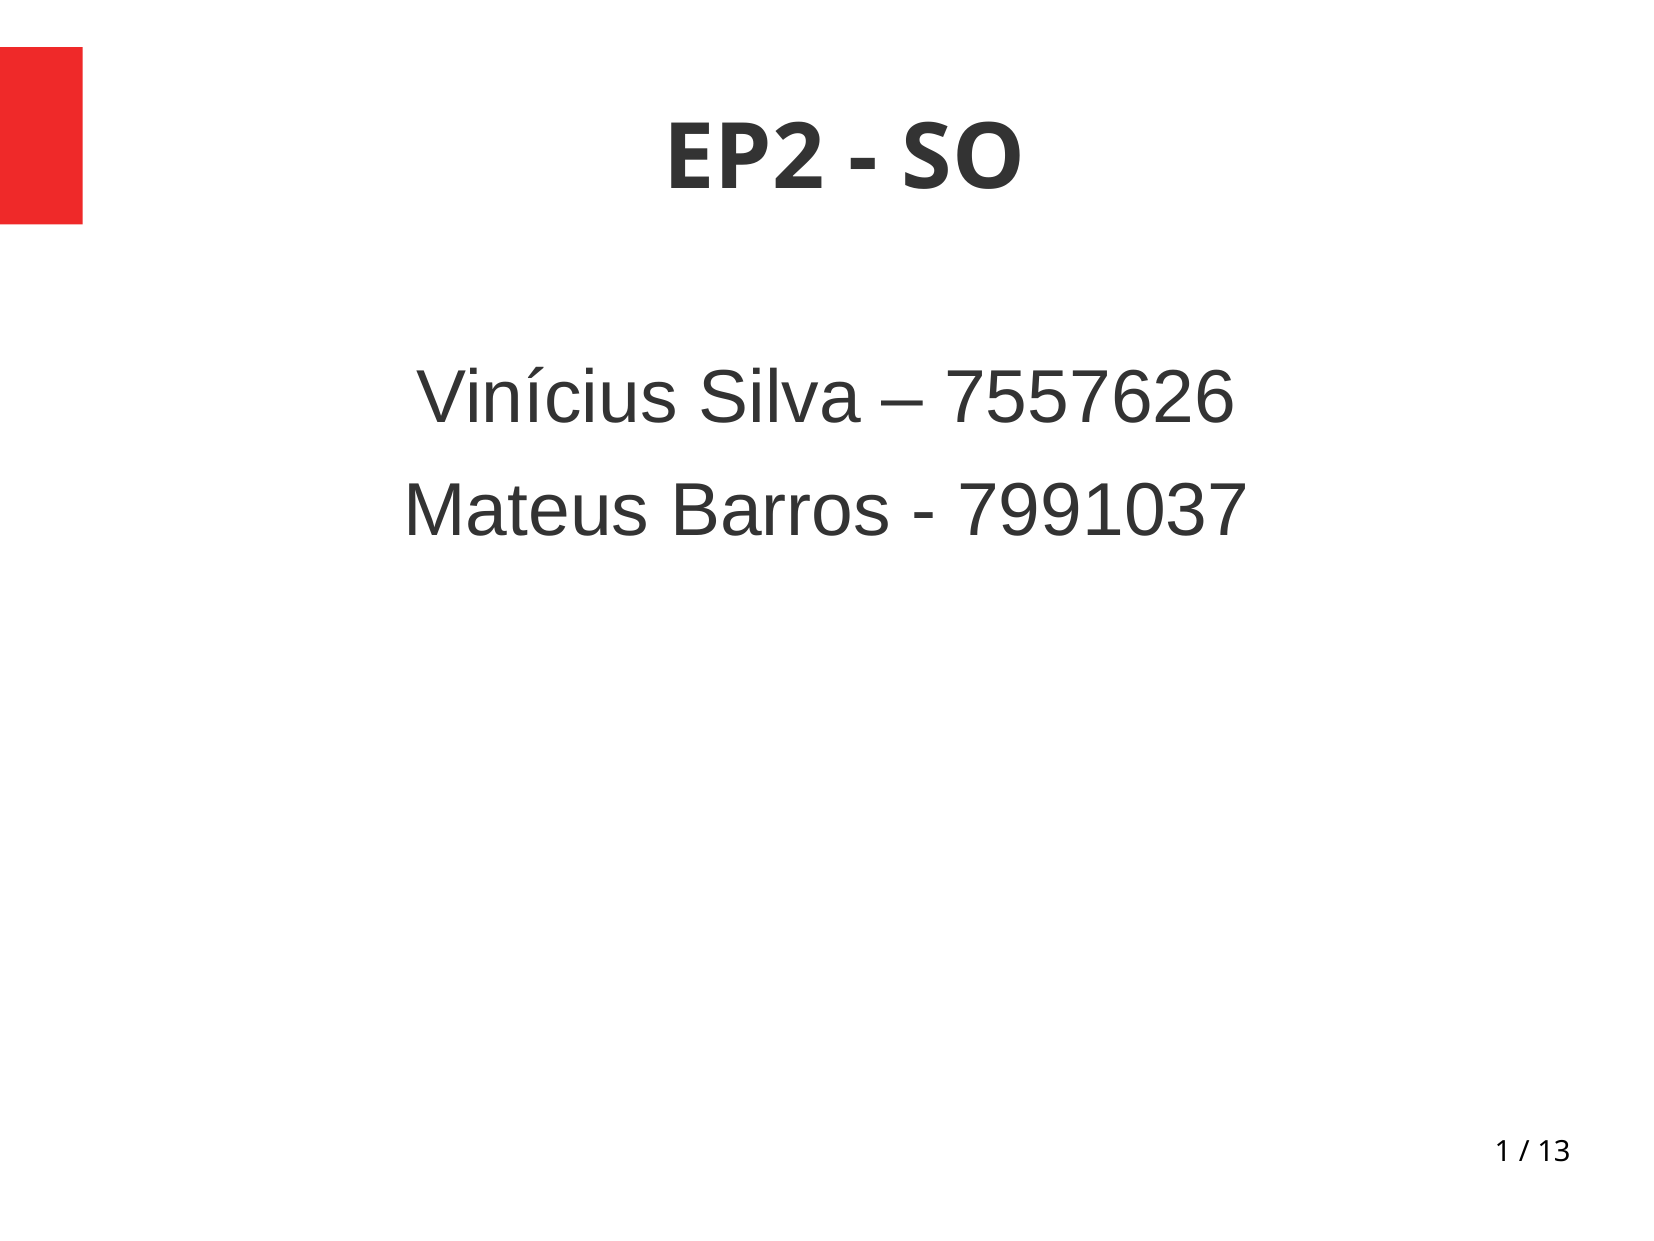

# EP2 - SO
Vinícius Silva – 7557626
Mateus Barros - 7991037
1